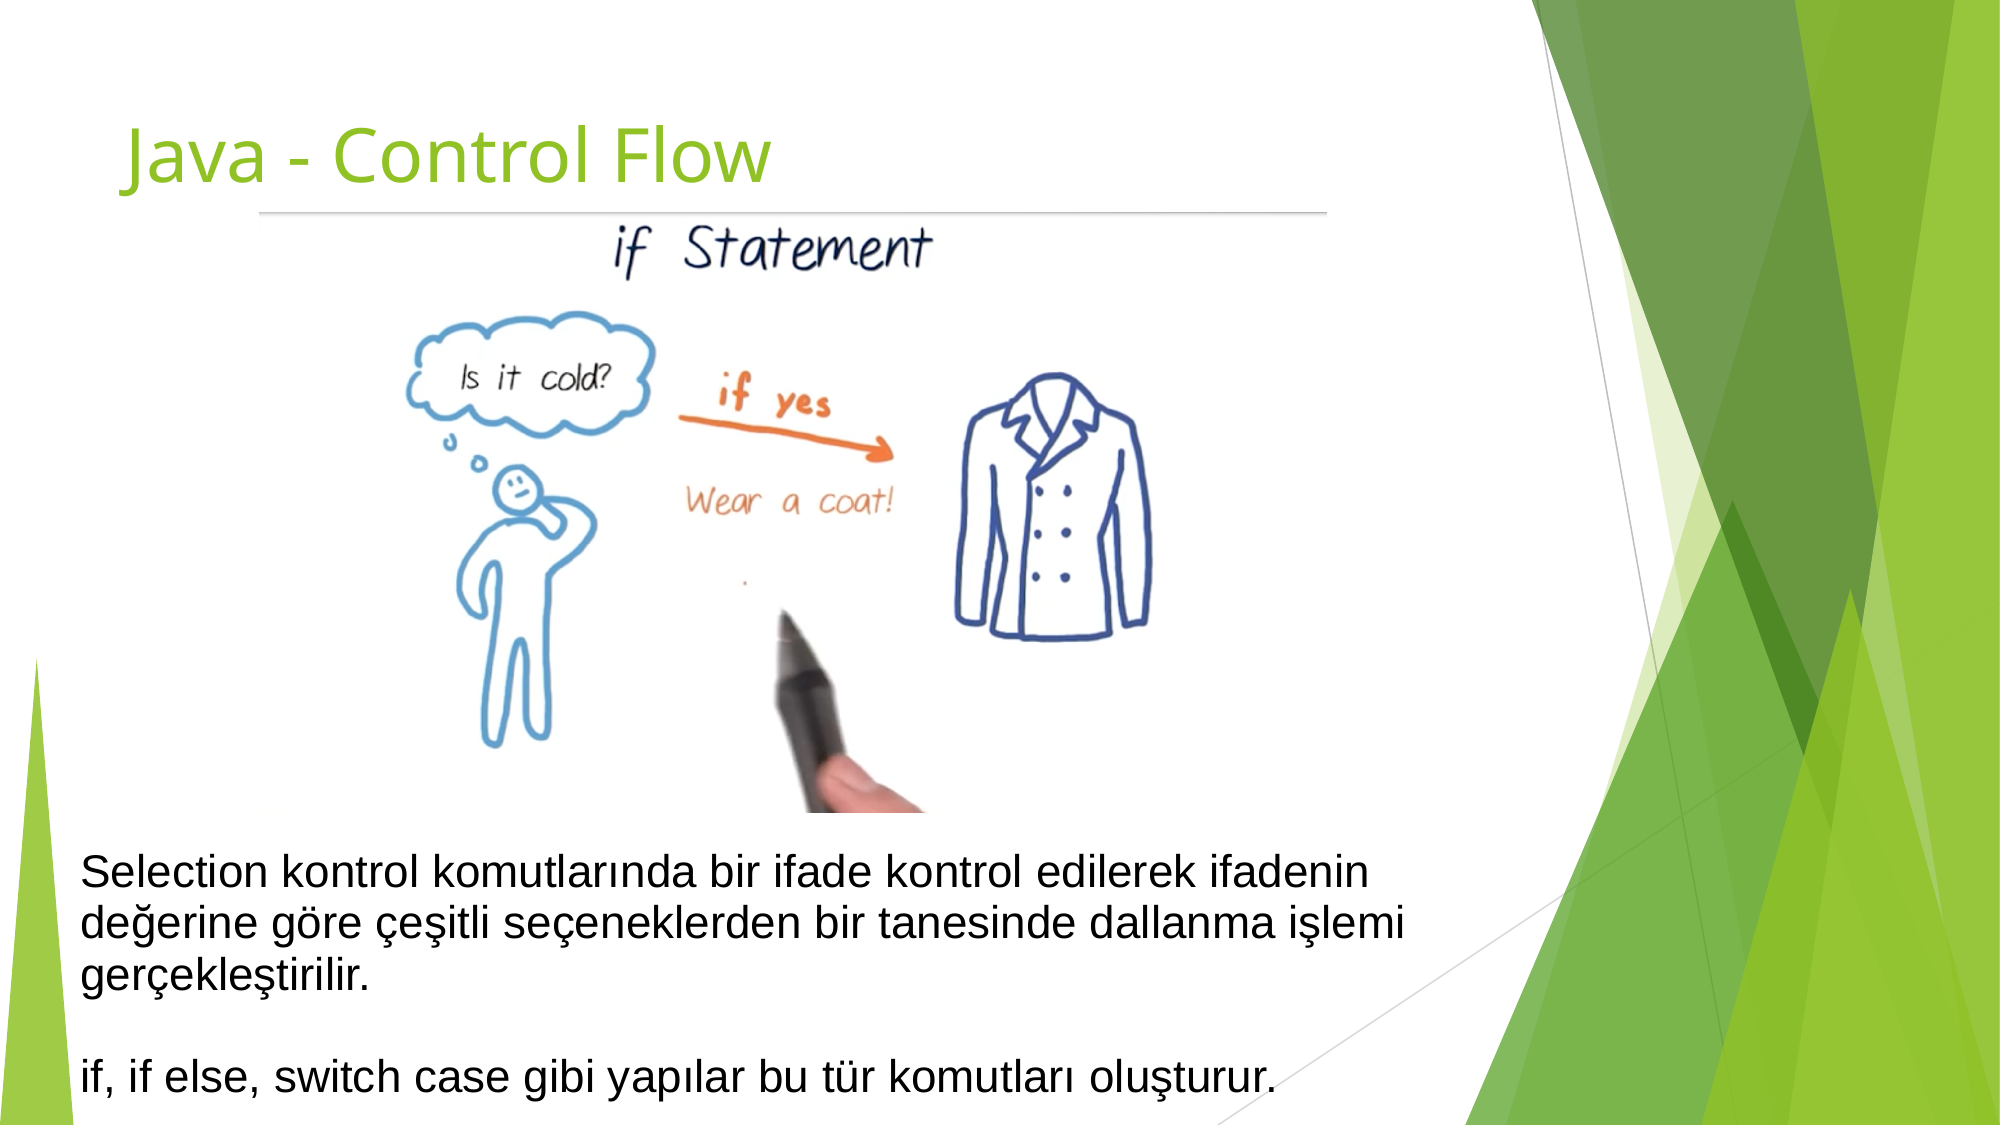

# Java - Control Flow
Selection kontrol komutlarında bir ifade kontrol edilerek ifadenin değerine göre çeşitli seçeneklerden bir tanesinde dallanma işlemi gerçekleştirilir.
if, if else, switch case gibi yapılar bu tür komutları oluşturur.